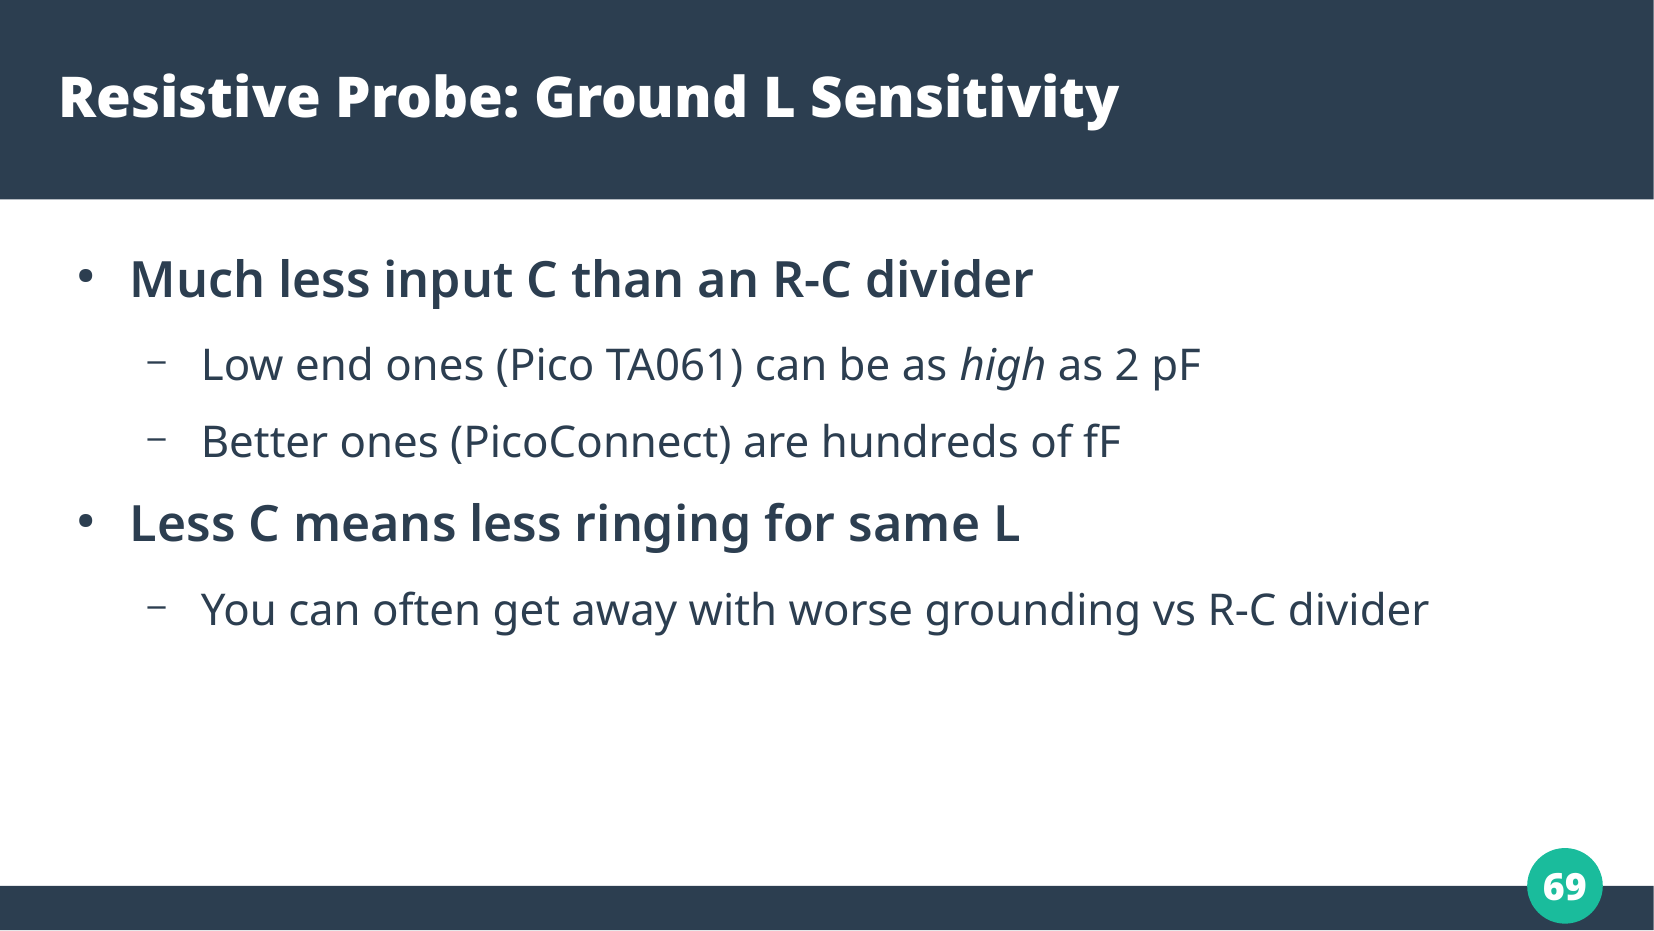

# Resistive Probe: Ground L Sensitivity
Much less input C than an R-C divider
Low end ones (Pico TA061) can be as high as 2 pF
Better ones (PicoConnect) are hundreds of fF
Less C means less ringing for same L
You can often get away with worse grounding vs R-C divider